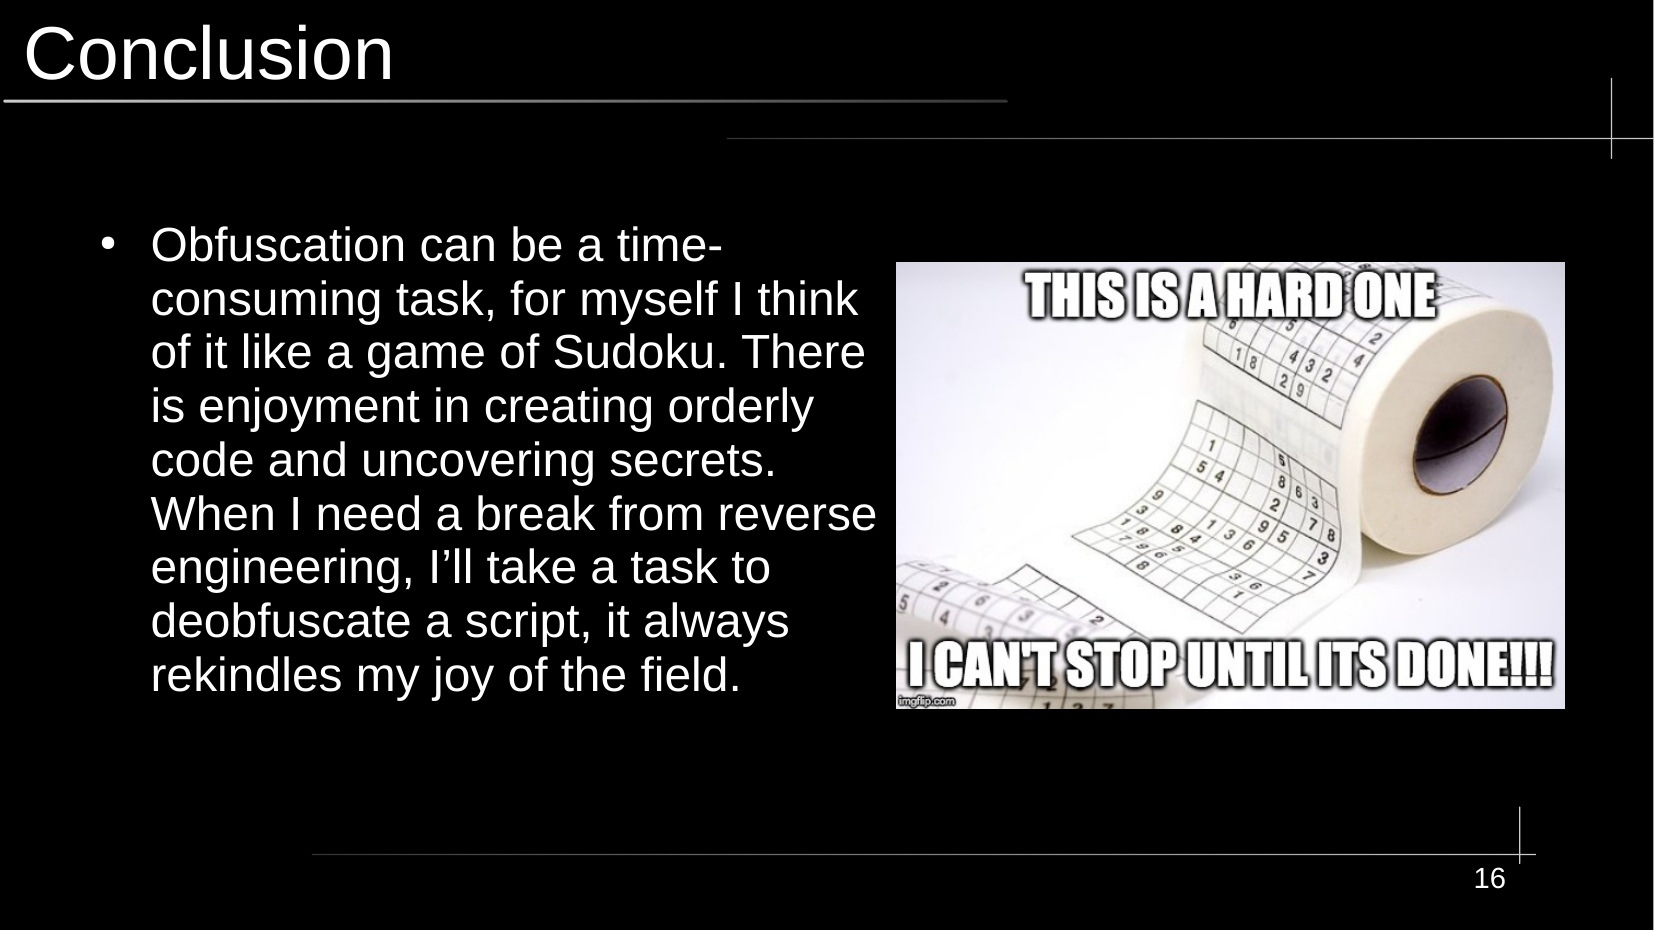

# Conclusion
Obfuscation can be a time-consuming task, for myself I think of it like a game of Sudoku. There is enjoyment in creating orderly code and uncovering secrets. When I need a break from reverse engineering, I’ll take a task to deobfuscate a script, it always rekindles my joy of the field.
16